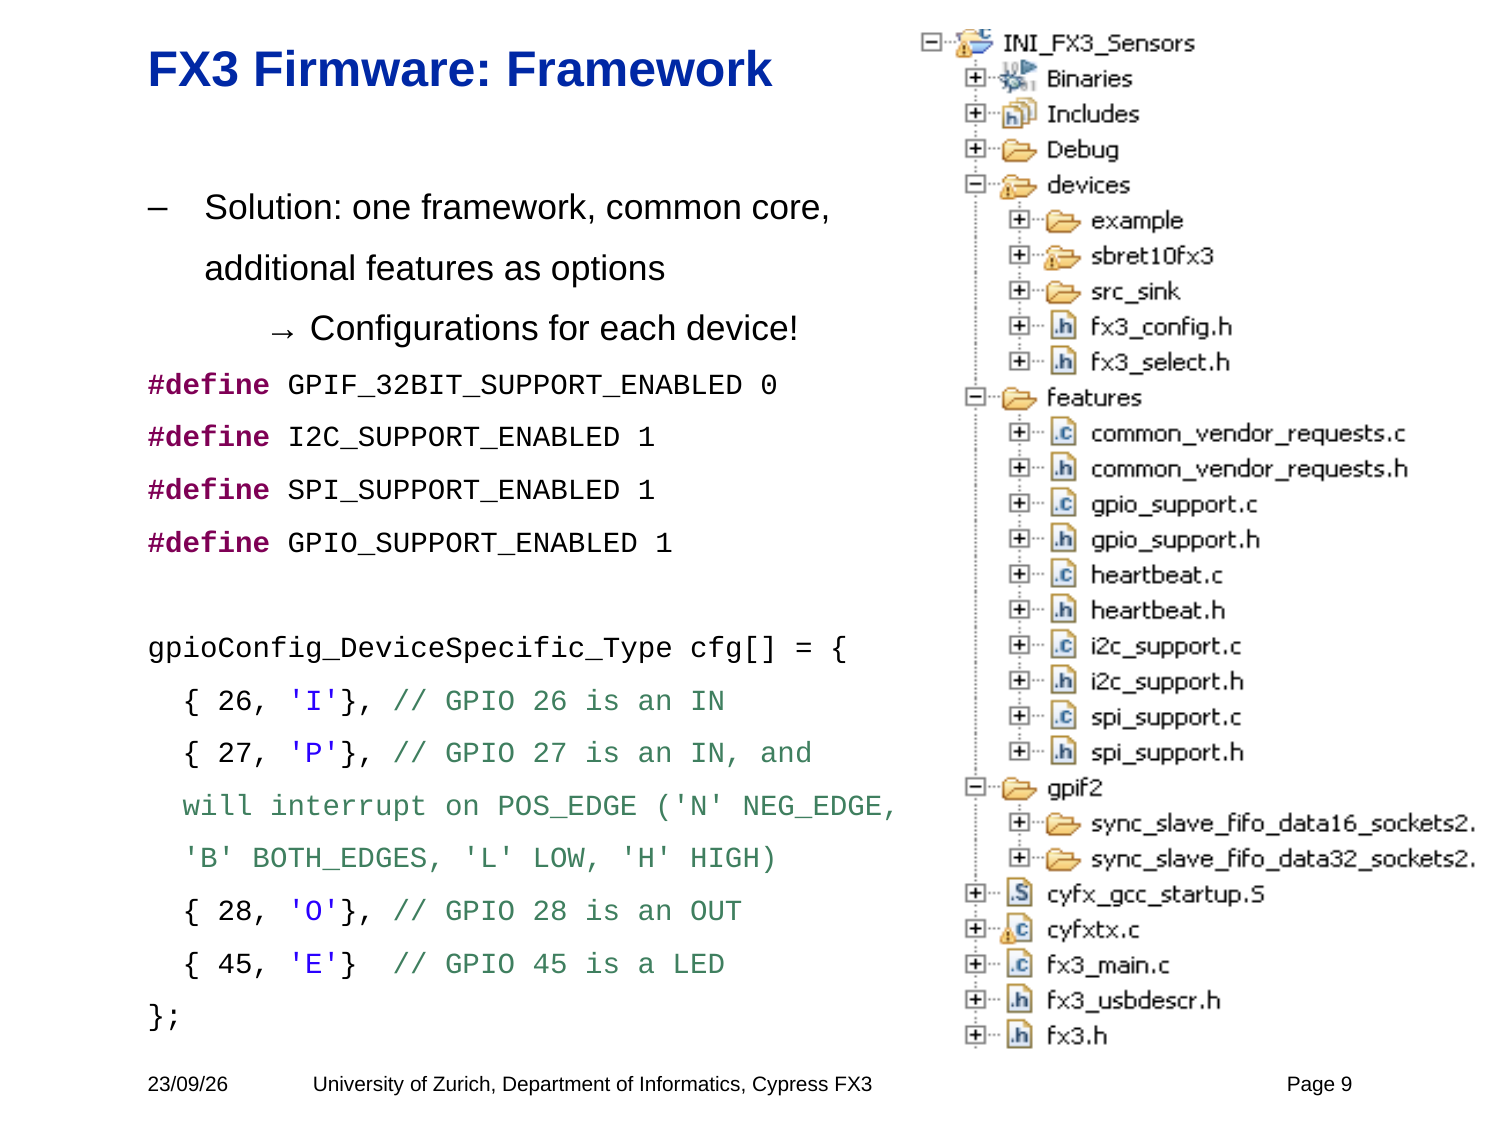

# FX3 Firmware: Framework
Solution: one framework, common core,
additional features as options
→ Configurations for each device!
#define GPIF_32BIT_SUPPORT_ENABLED 0
#define I2C_SUPPORT_ENABLED 1
#define SPI_SUPPORT_ENABLED 1
#define GPIO_SUPPORT_ENABLED 1
gpioConfig_DeviceSpecific_Type cfg[] = {
 { 26, 'I'}, // GPIO 26 is an IN
 { 27, 'P'}, // GPIO 27 is an IN, and
 will interrupt on POS_EDGE ('N' NEG_EDGE,
 'B' BOTH_EDGES, 'L' LOW, 'H' HIGH)
 { 28, 'O'}, // GPIO 28 is an OUT
 { 45, 'E'} // GPIO 45 is a LED
};
University of Zurich, Department of Informatics, Cypress FX3
9